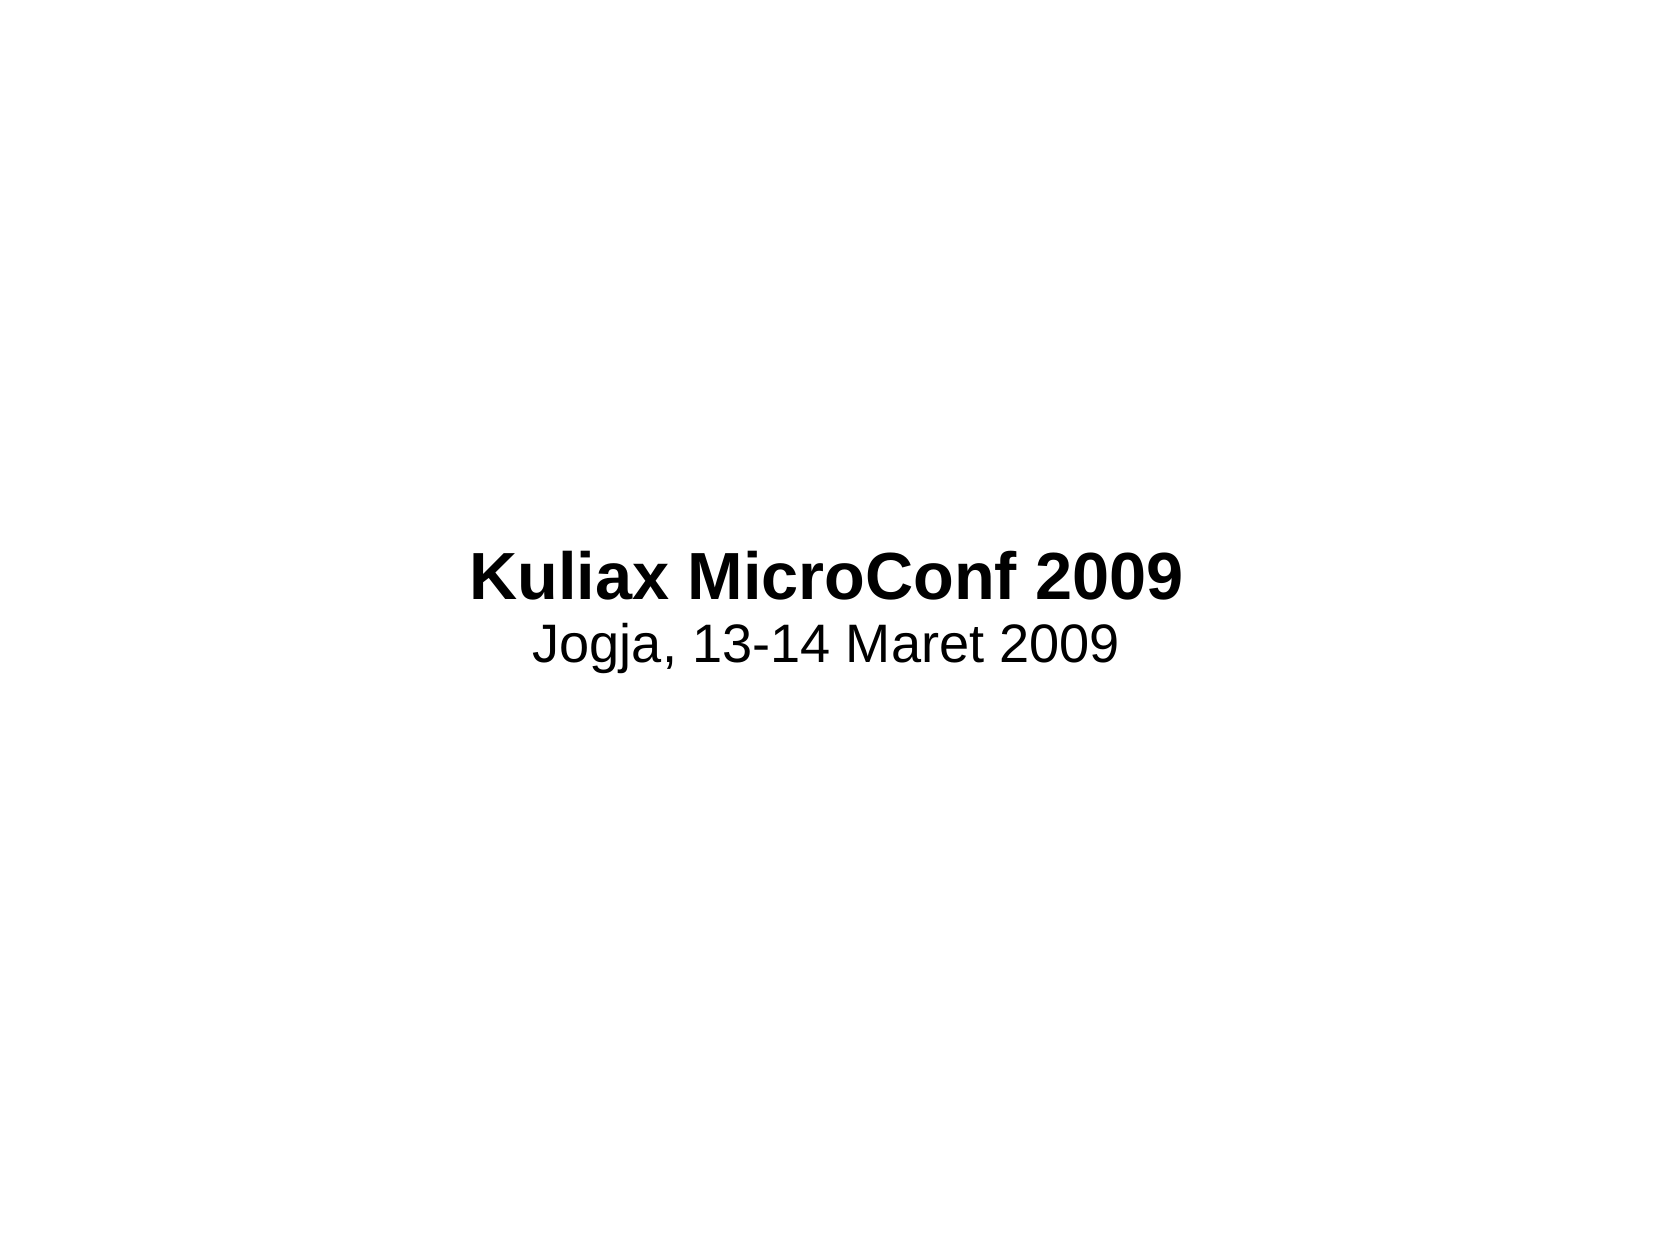

# Kuliax MicroConf 2009
Jogja, 13-14 Maret 2009